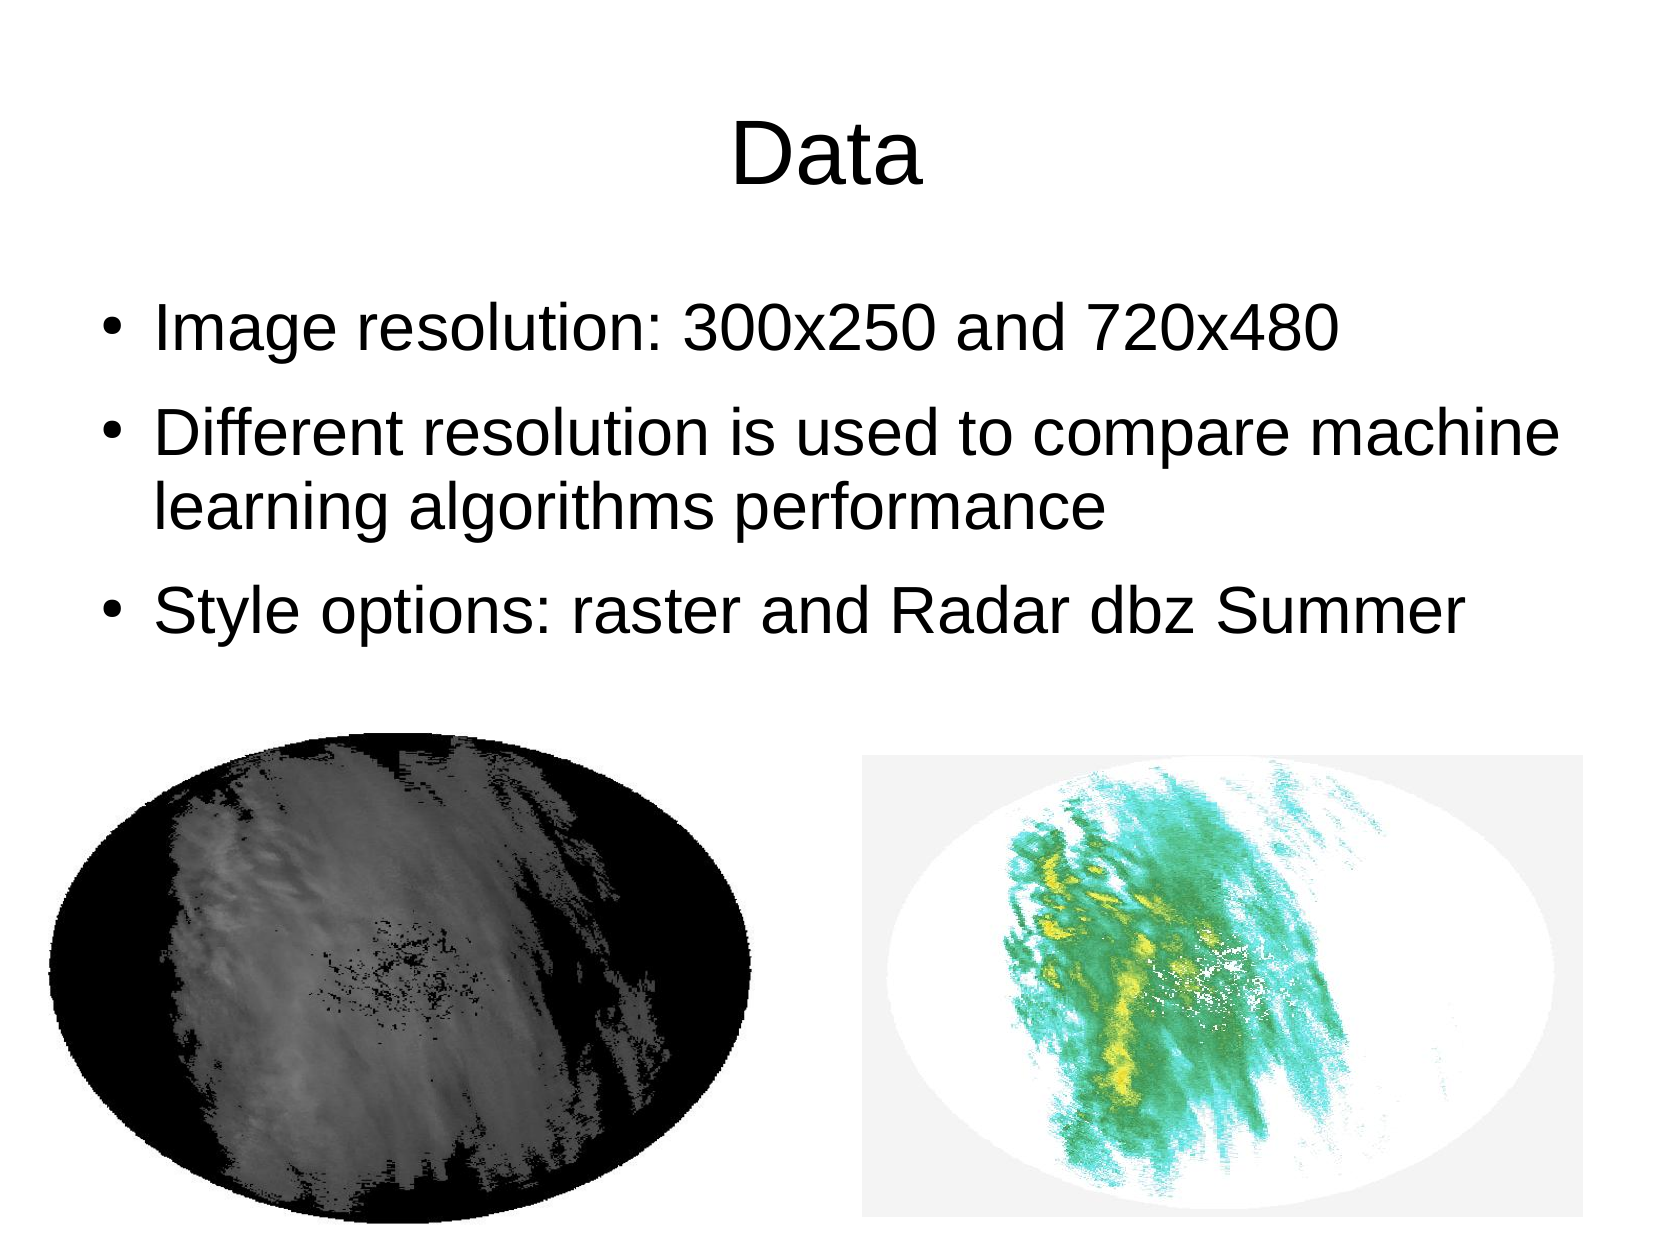

# Data
Image resolution: 300x250 and 720x480
Different resolution is used to compare machine learning algorithms performance
Style options: raster and Radar dbz Summer